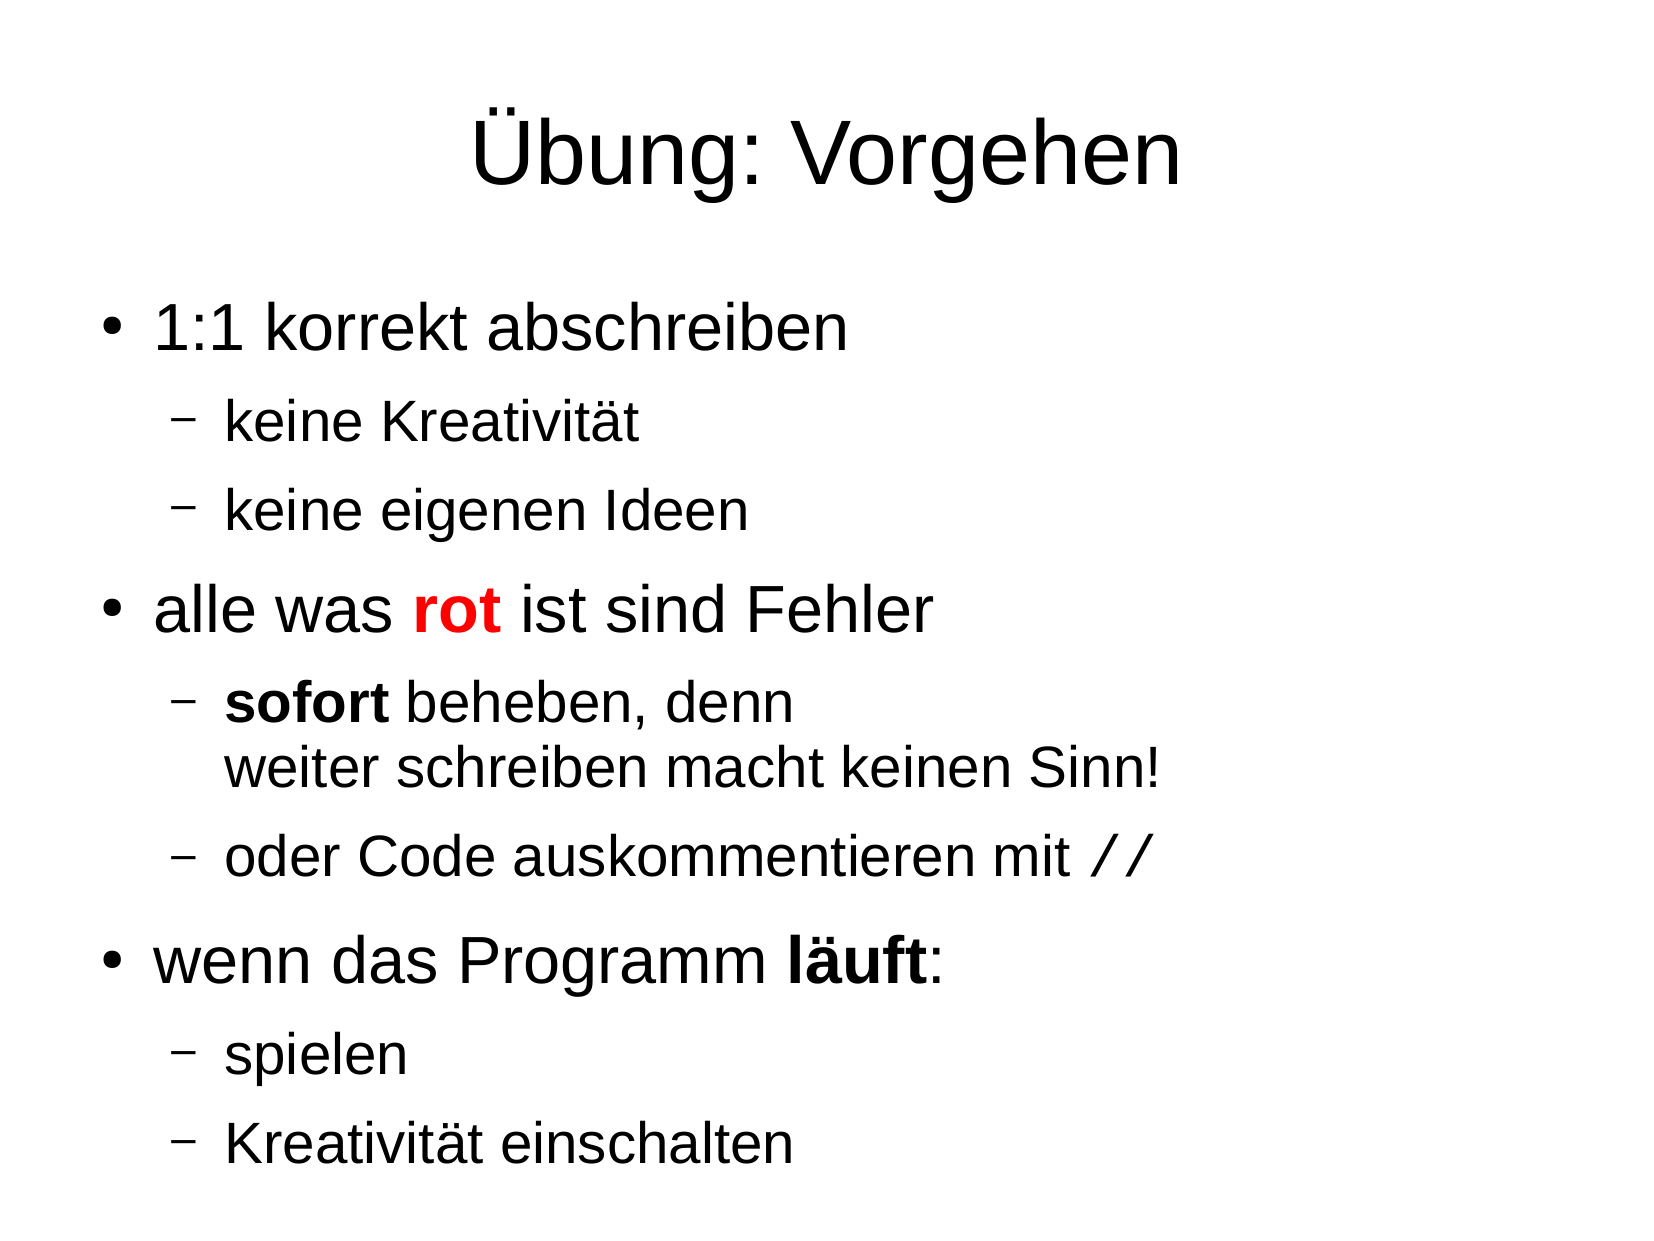

# Übung: Vorgehen
1:1 korrekt abschreiben
keine Kreativität
keine eigenen Ideen
alle was rot ist sind Fehler
sofort beheben, denn
weiter schreiben macht keinen Sinn!
oder Code auskommentieren mit //
wenn das Programm läuft:
spielen
Kreativität einschalten